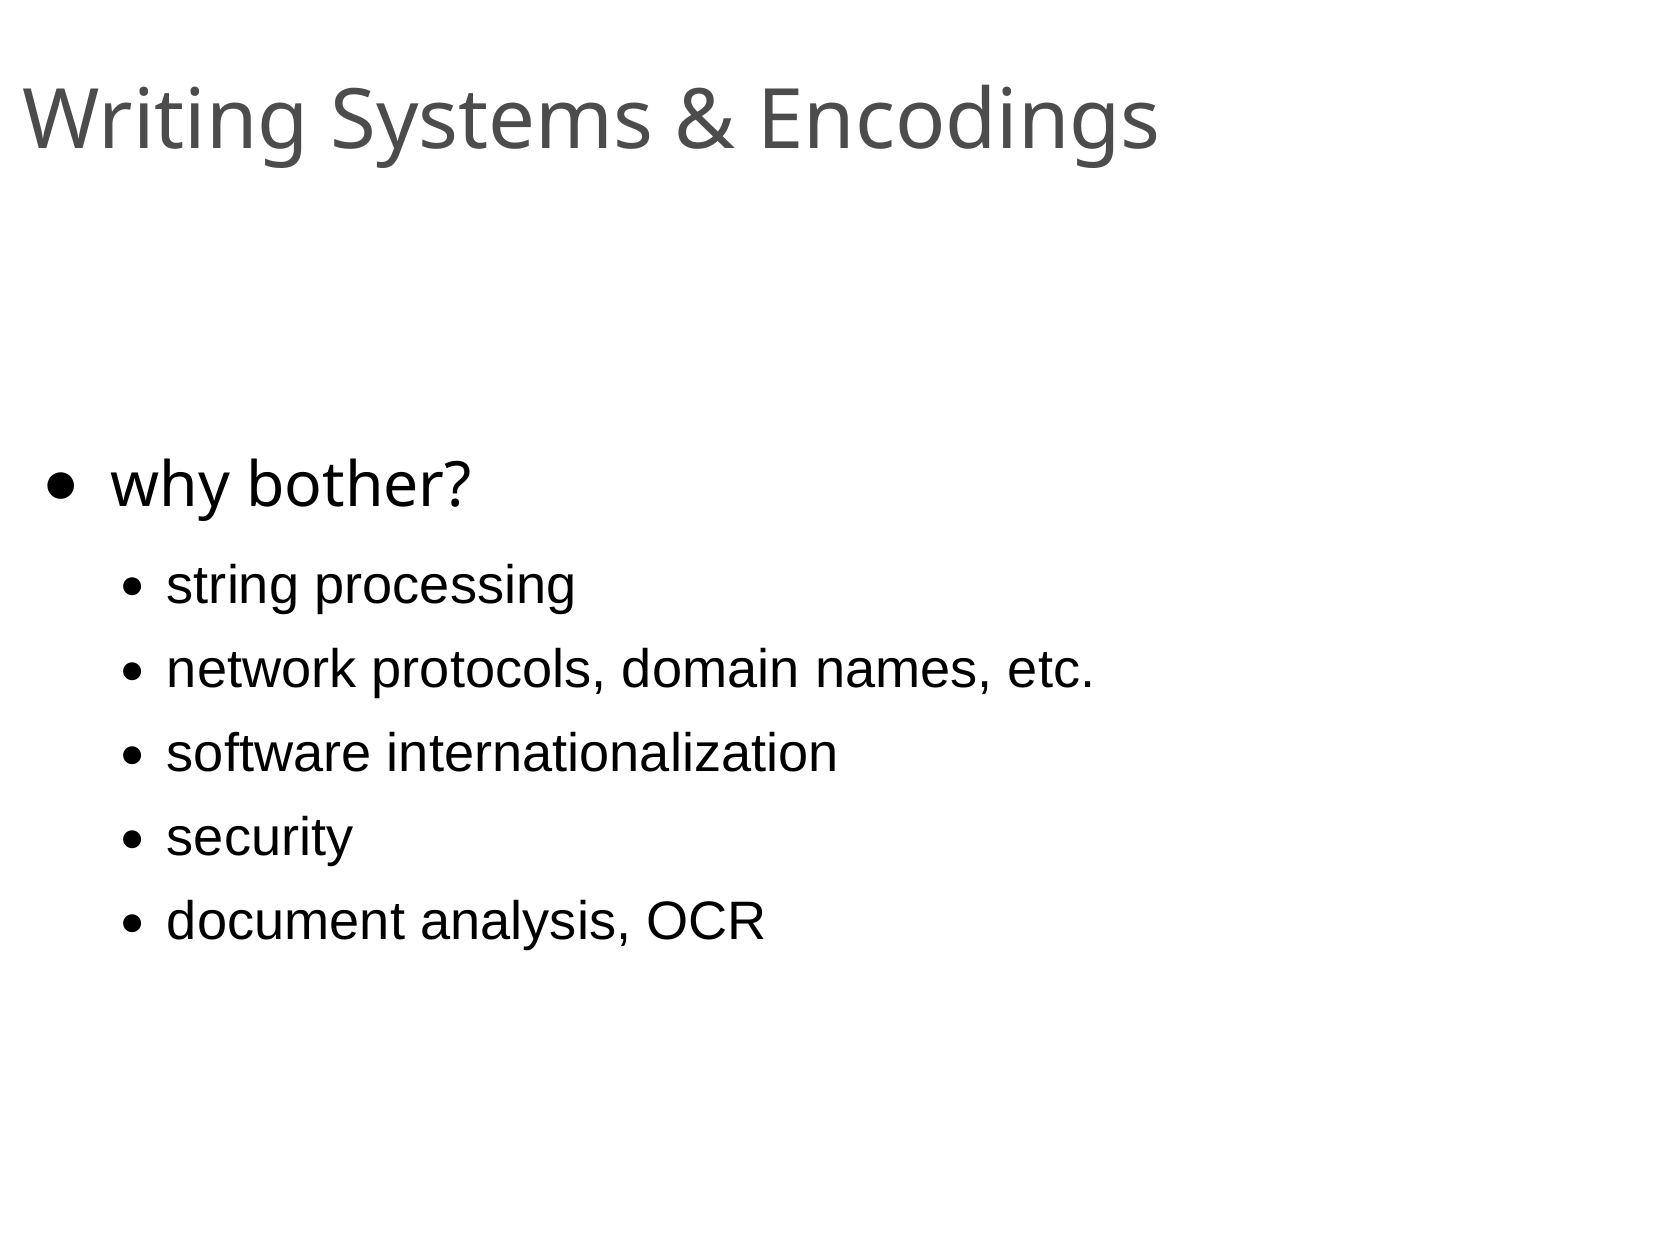

# Writing Systems & Encodings
why bother?
string processing
network protocols, domain names, etc.
software internationalization
security
document analysis, OCR